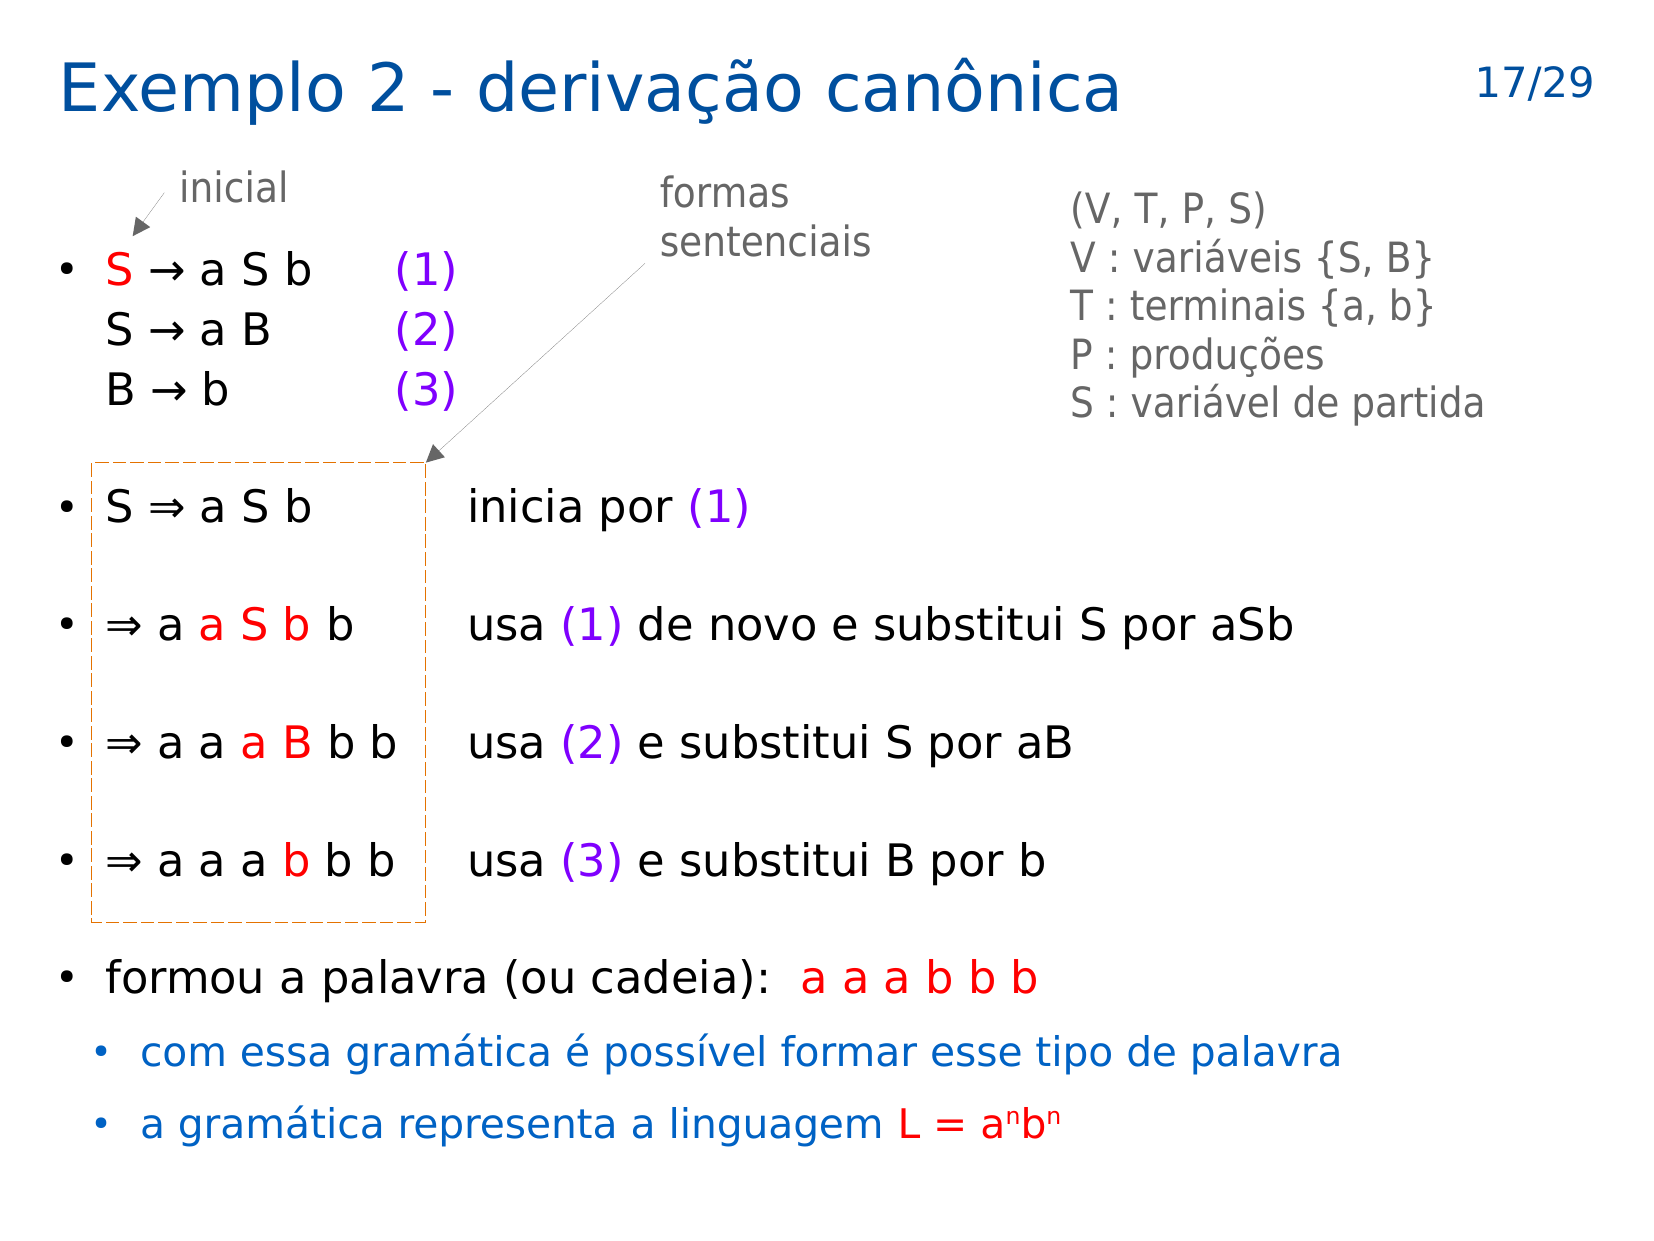

# Exemplo 2 - derivação canônica
17
inicial
formas sentenciais
(V, T, P, S)
V : variáveis {S, B}
T : terminais {a, b}
P : produções
S : variável de partida
S → a S b		(1)
S → a B		(2)
B → b			(3)
S ⇒ a S b			inicia por (1)
⇒ a a S b b		usa (1) de novo e substitui S por aSb
⇒ a a a B b b	usa (2) e substitui S por aB
⇒ a a a b b b	usa (3) e substitui B por b
formou a palavra (ou cadeia): a a a b b b
com essa gramática é possível formar esse tipo de palavra
a gramática representa a linguagem L = anbn